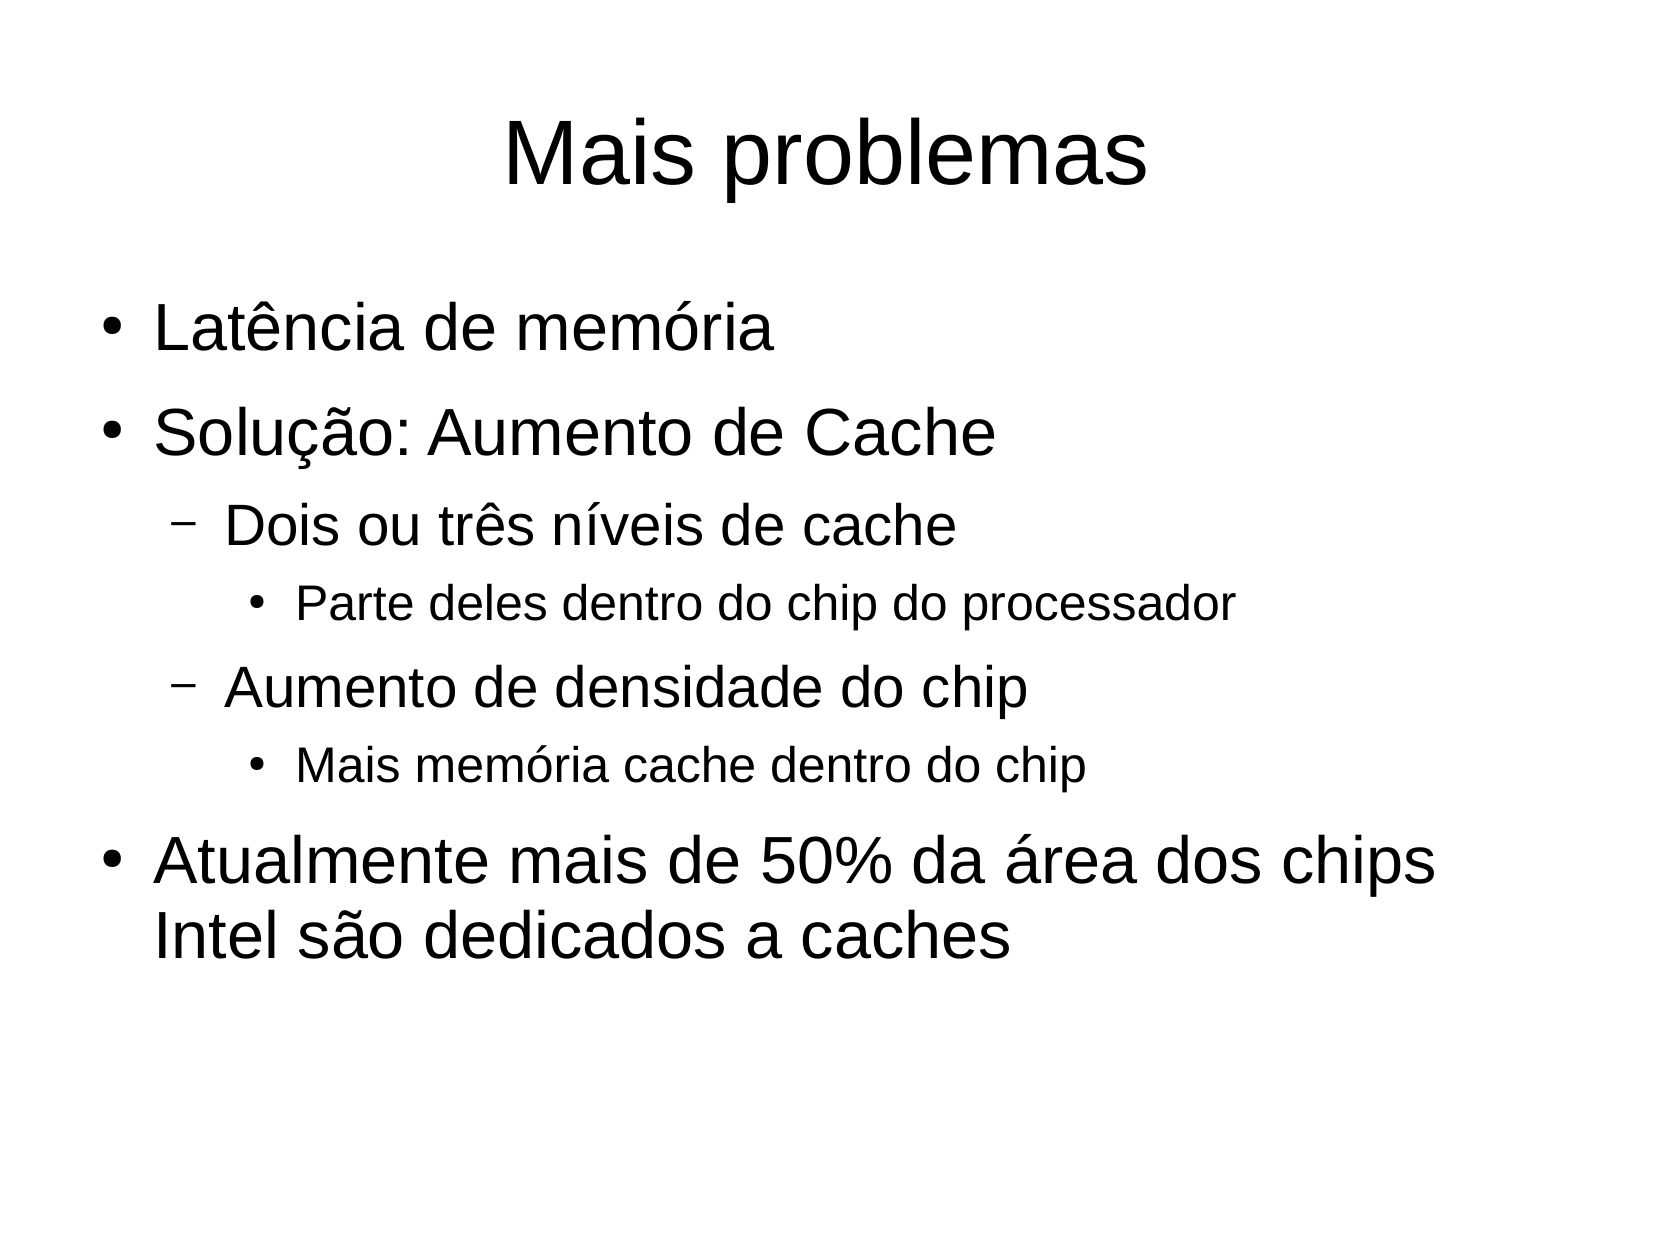

# Mais problemas
Latência de memória
Solução: Aumento de Cache
Dois ou três níveis de cache
Parte deles dentro do chip do processador
Aumento de densidade do chip
Mais memória cache dentro do chip
Atualmente mais de 50% da área dos chips Intel são dedicados a caches